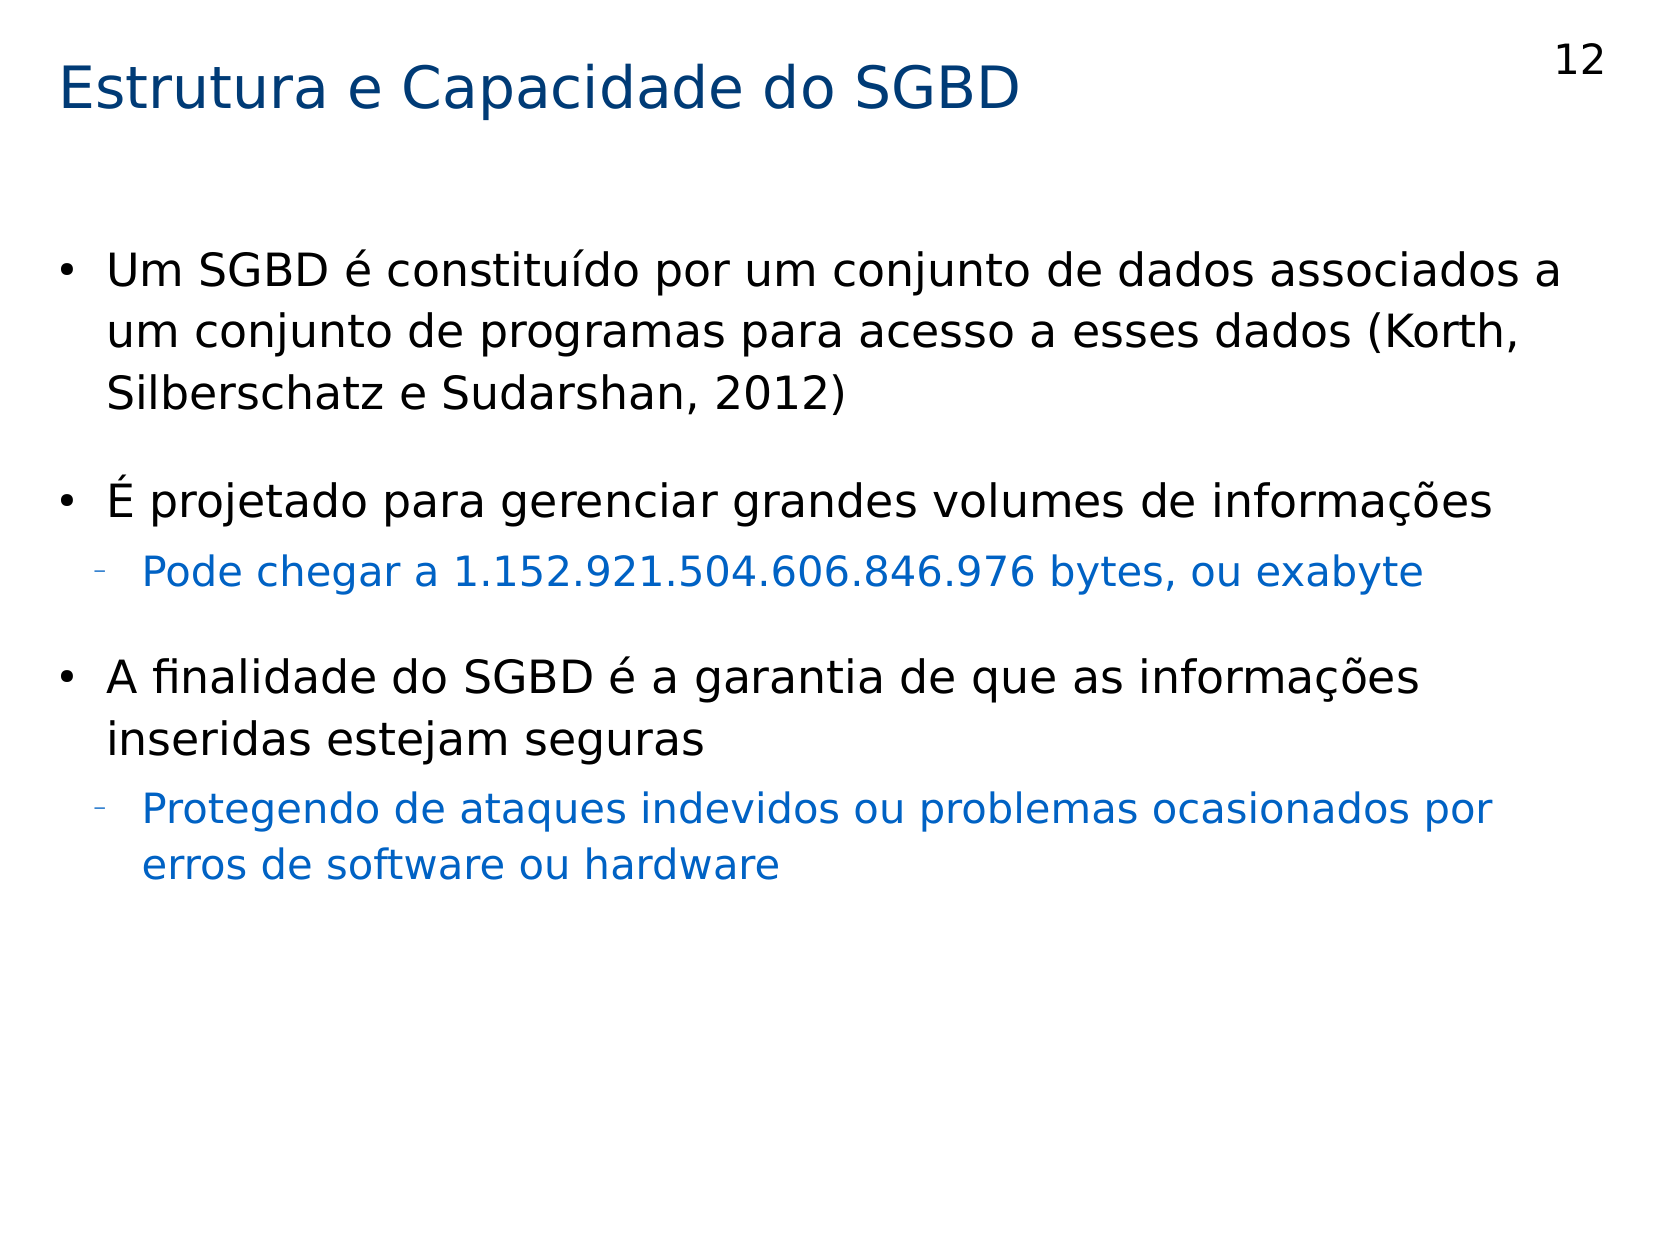

# Estrutura e Capacidade do SGBD
12
Um SGBD é constituído por um conjunto de dados associados a um conjunto de programas para acesso a esses dados (Korth, Silberschatz e Sudarshan, 2012)
É projetado para gerenciar grandes volumes de informações
Pode chegar a 1.152.921.504.606.846.976 bytes, ou exabyte
A finalidade do SGBD é a garantia de que as informações inseridas estejam seguras
Protegendo de ataques indevidos ou problemas ocasionados por erros de software ou hardware